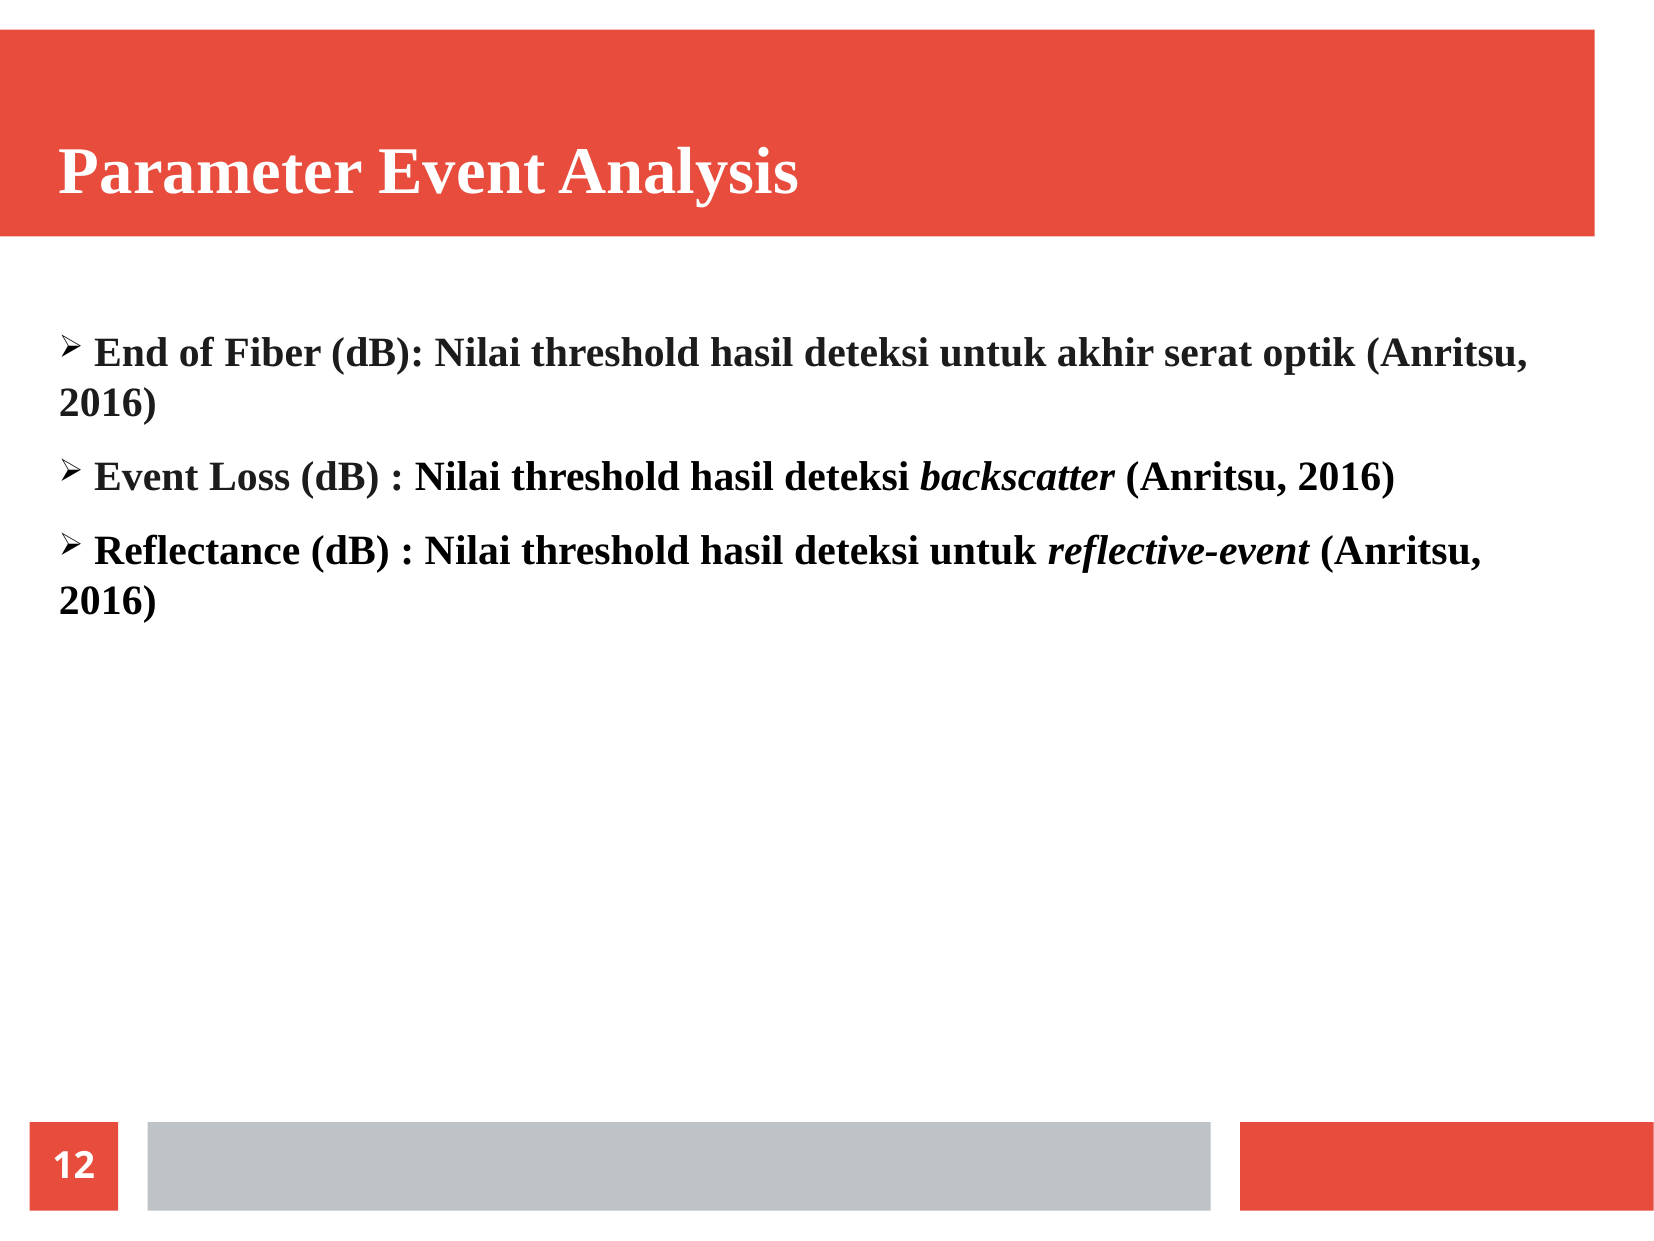

# Parameter Event Analysis
 End of Fiber (dB): Nilai threshold hasil deteksi untuk akhir serat optik (Anritsu, 2016)
 Event Loss (dB) : Nilai threshold hasil deteksi backscatter (Anritsu, 2016)
 Reflectance (dB) : Nilai threshold hasil deteksi untuk reflective-event (Anritsu, 2016)